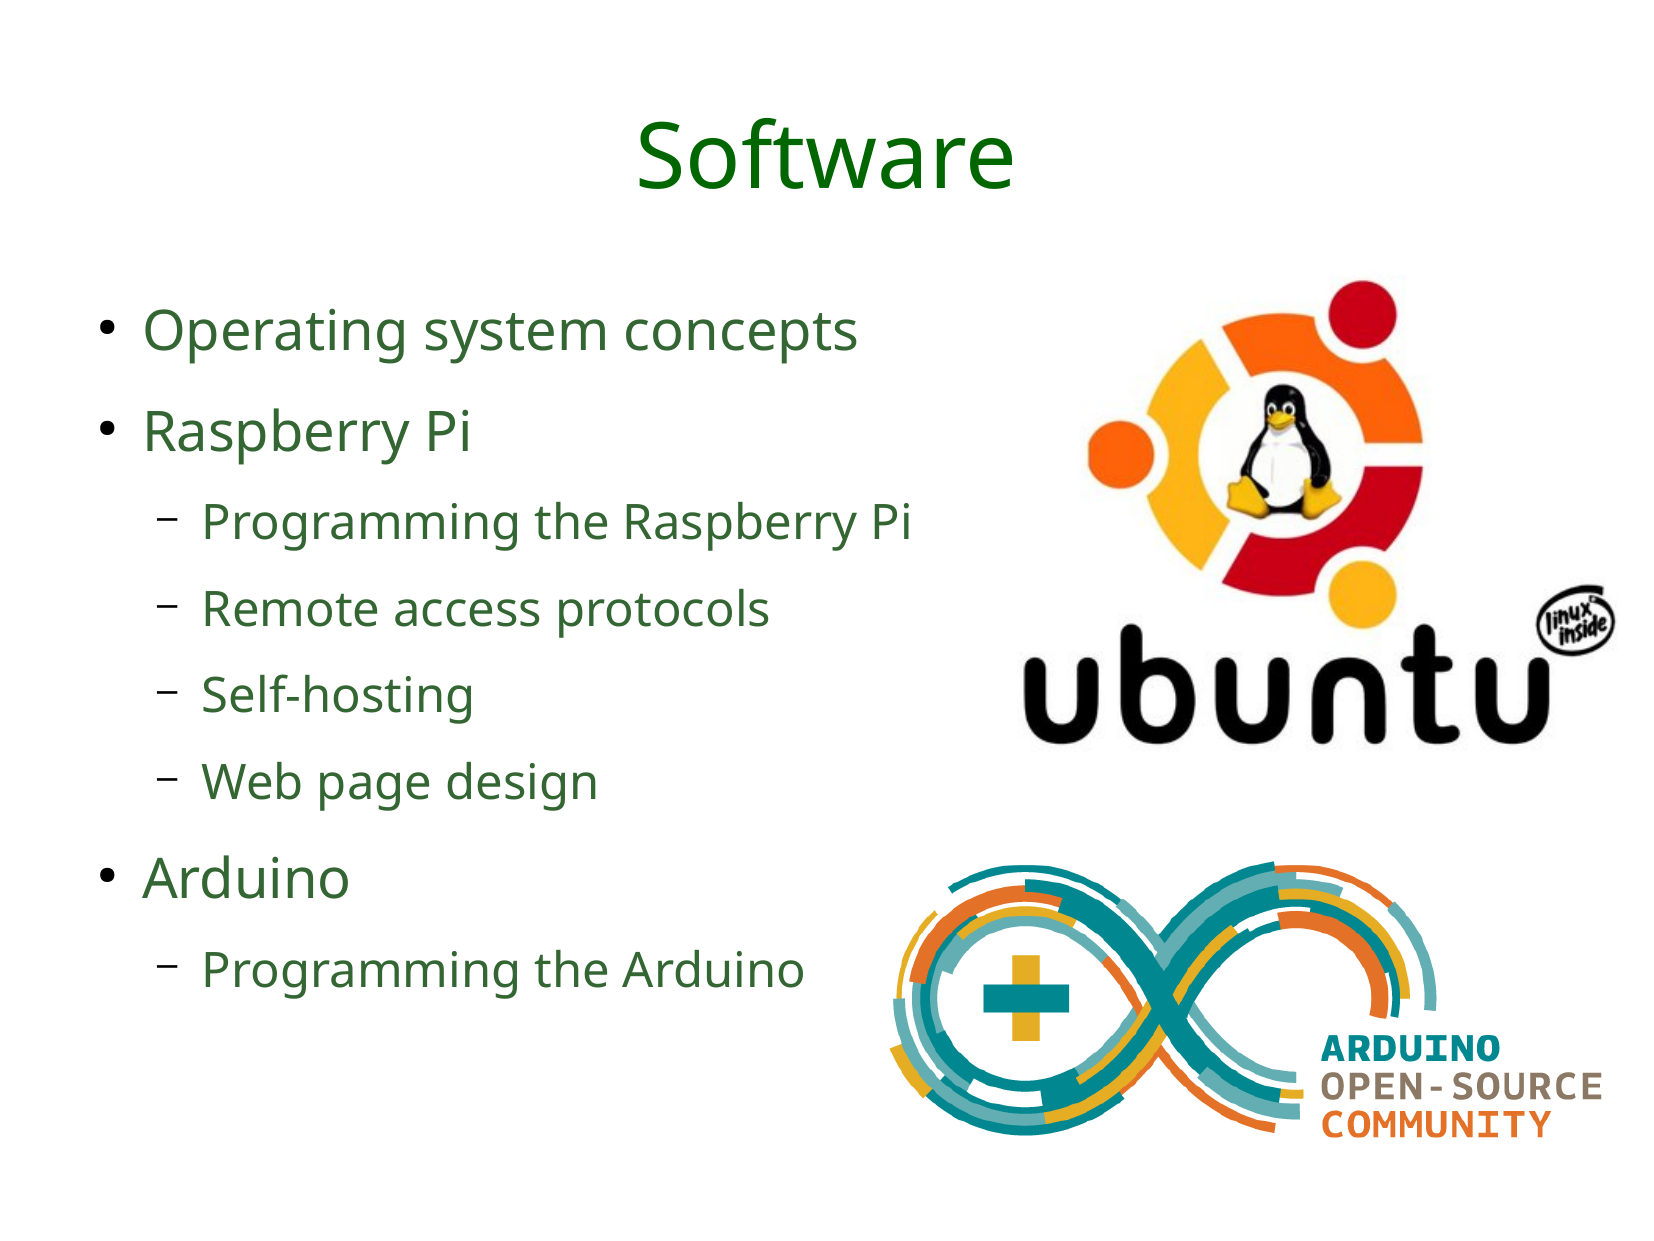

# Software
Operating system concepts
Raspberry Pi
Programming the Raspberry Pi
Remote access protocols
Self-hosting
Web page design
Arduino
Programming the Arduino